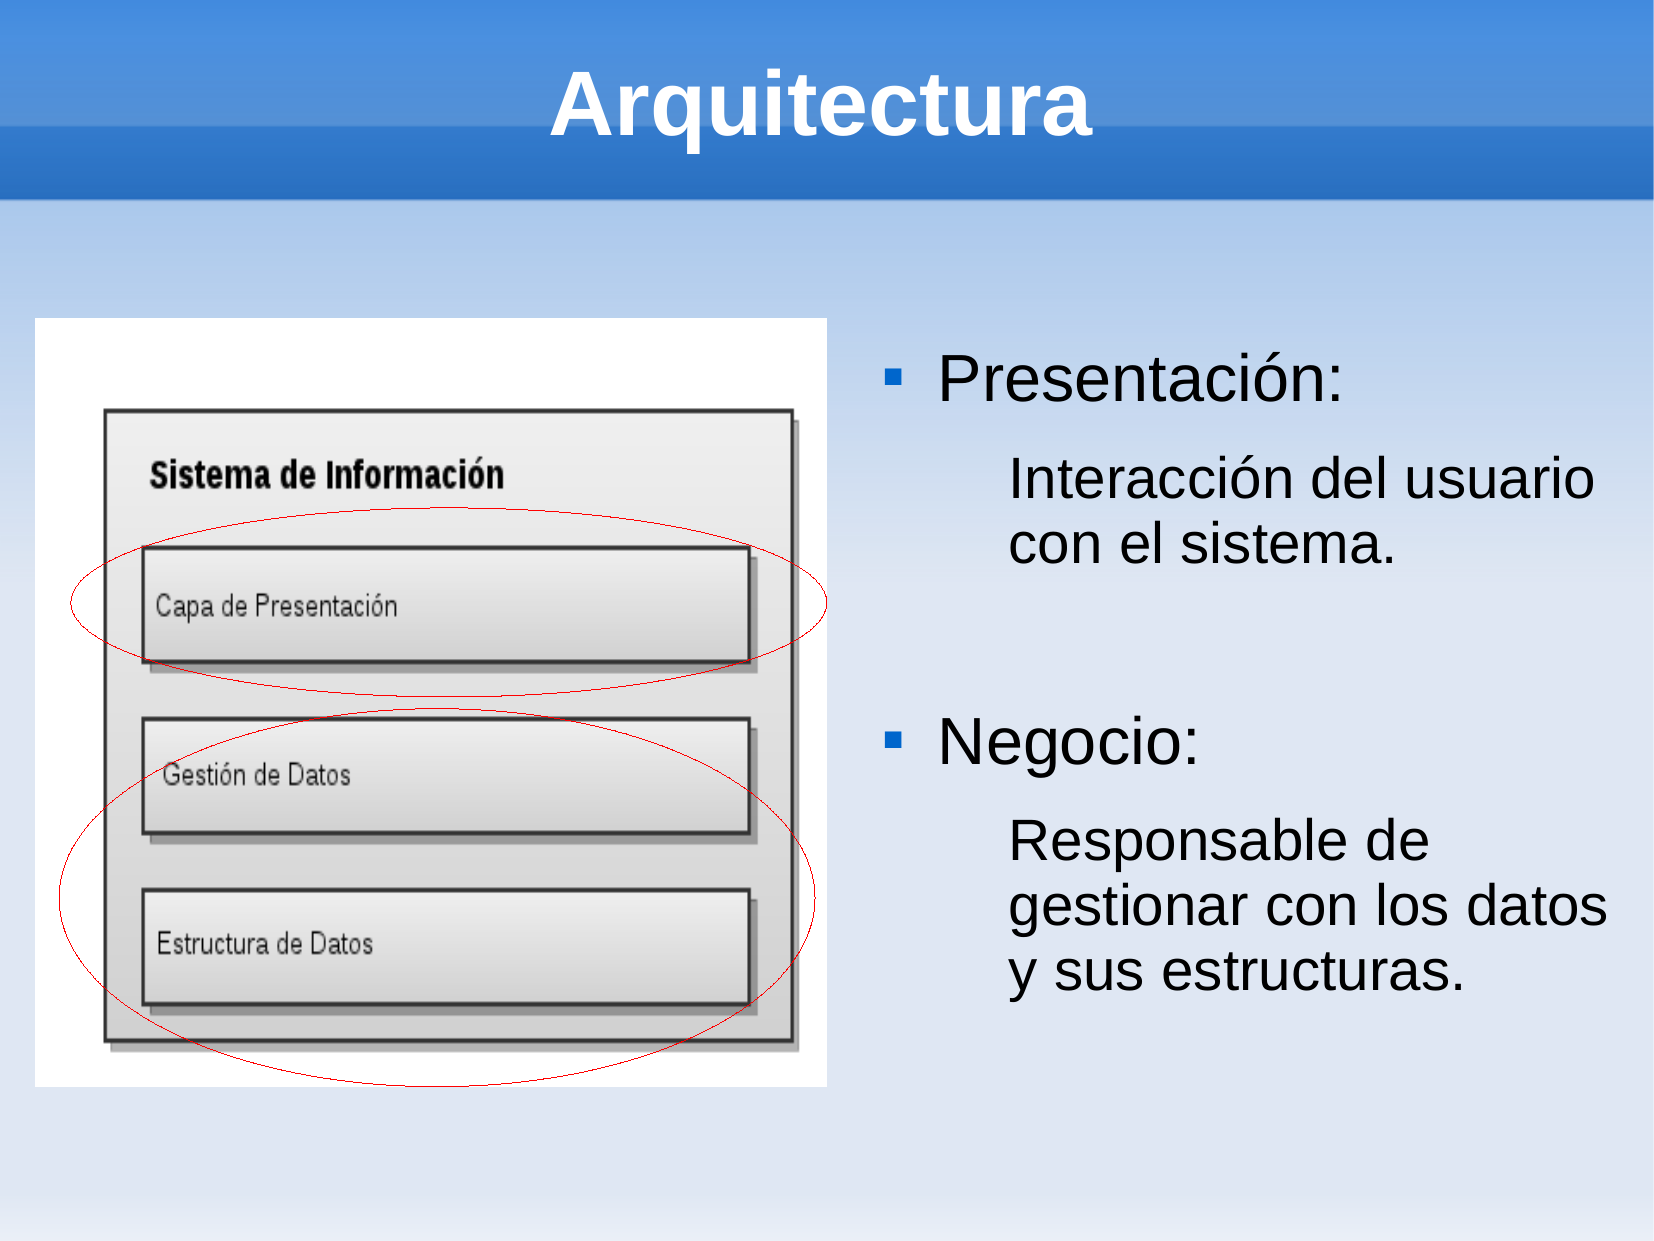

# Arquitectura
Presentación:
Interacción del usuario con el sistema.
Negocio:
Responsable de gestionar con los datos y sus estructuras.